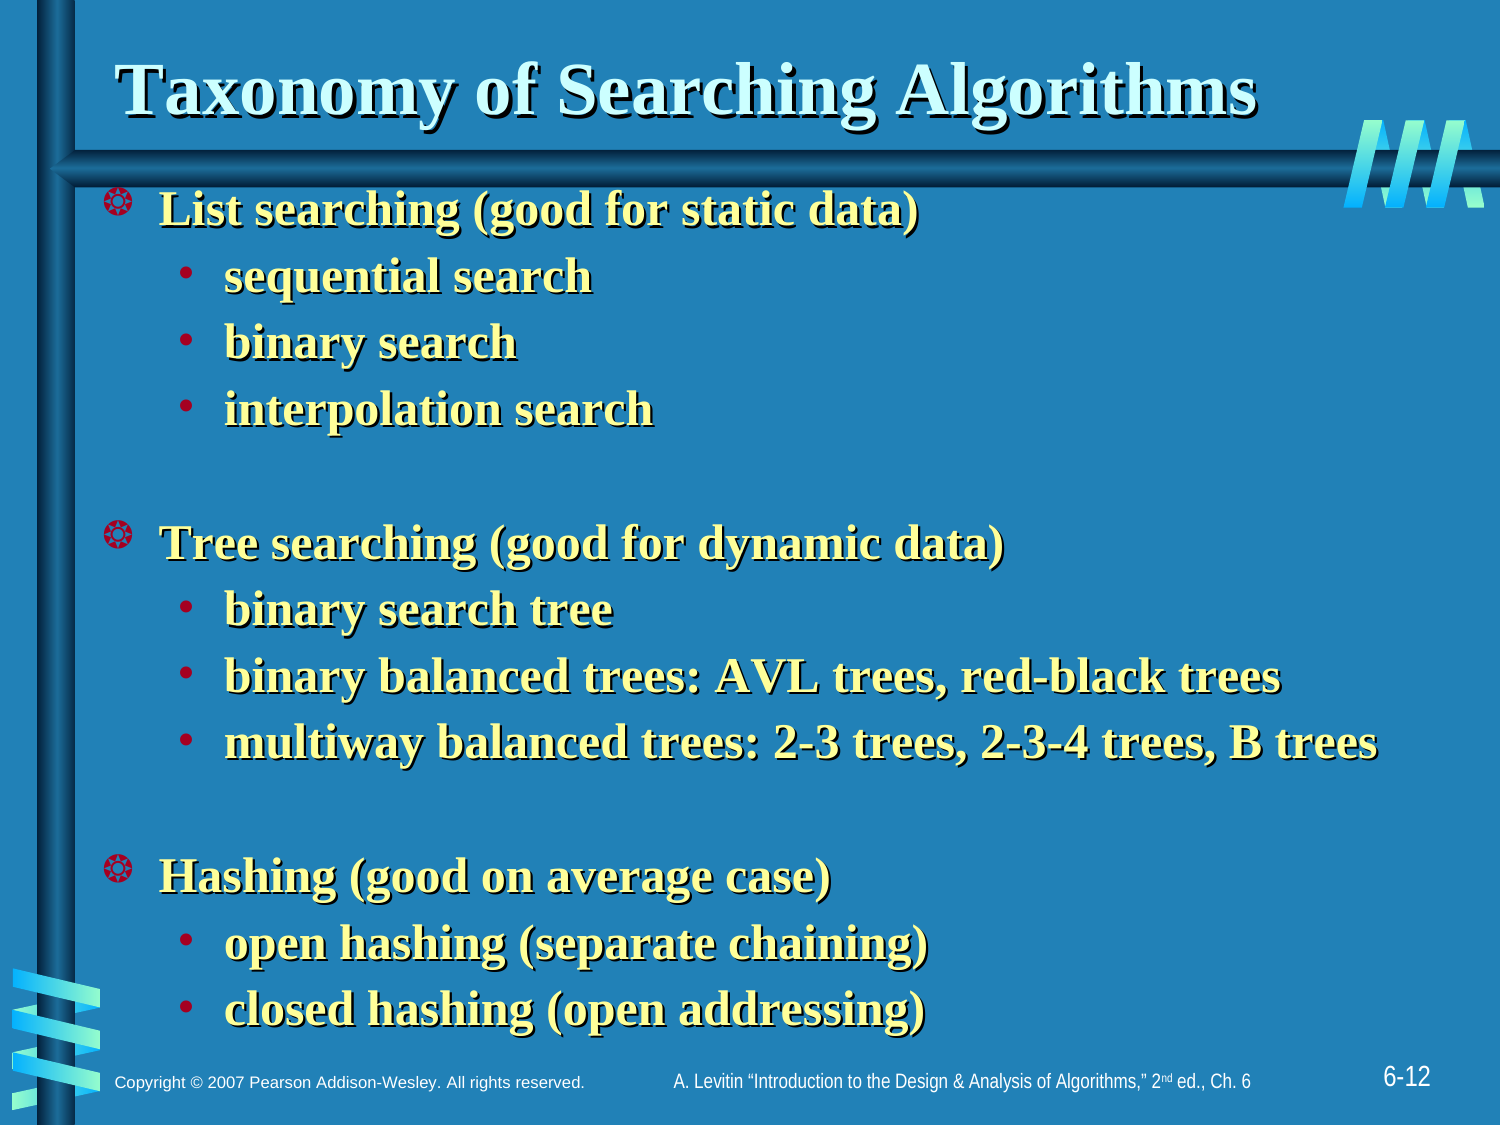

# Taxonomy of Searching Algorithms
List searching (good for static data)
sequential search
binary search
interpolation search
Tree searching (good for dynamic data)
binary search tree
binary balanced trees: AVL trees, red-black trees
multiway balanced trees: 2-3 trees, 2-3-4 trees, B trees
Hashing (good on average case)
open hashing (separate chaining)
closed hashing (open addressing)